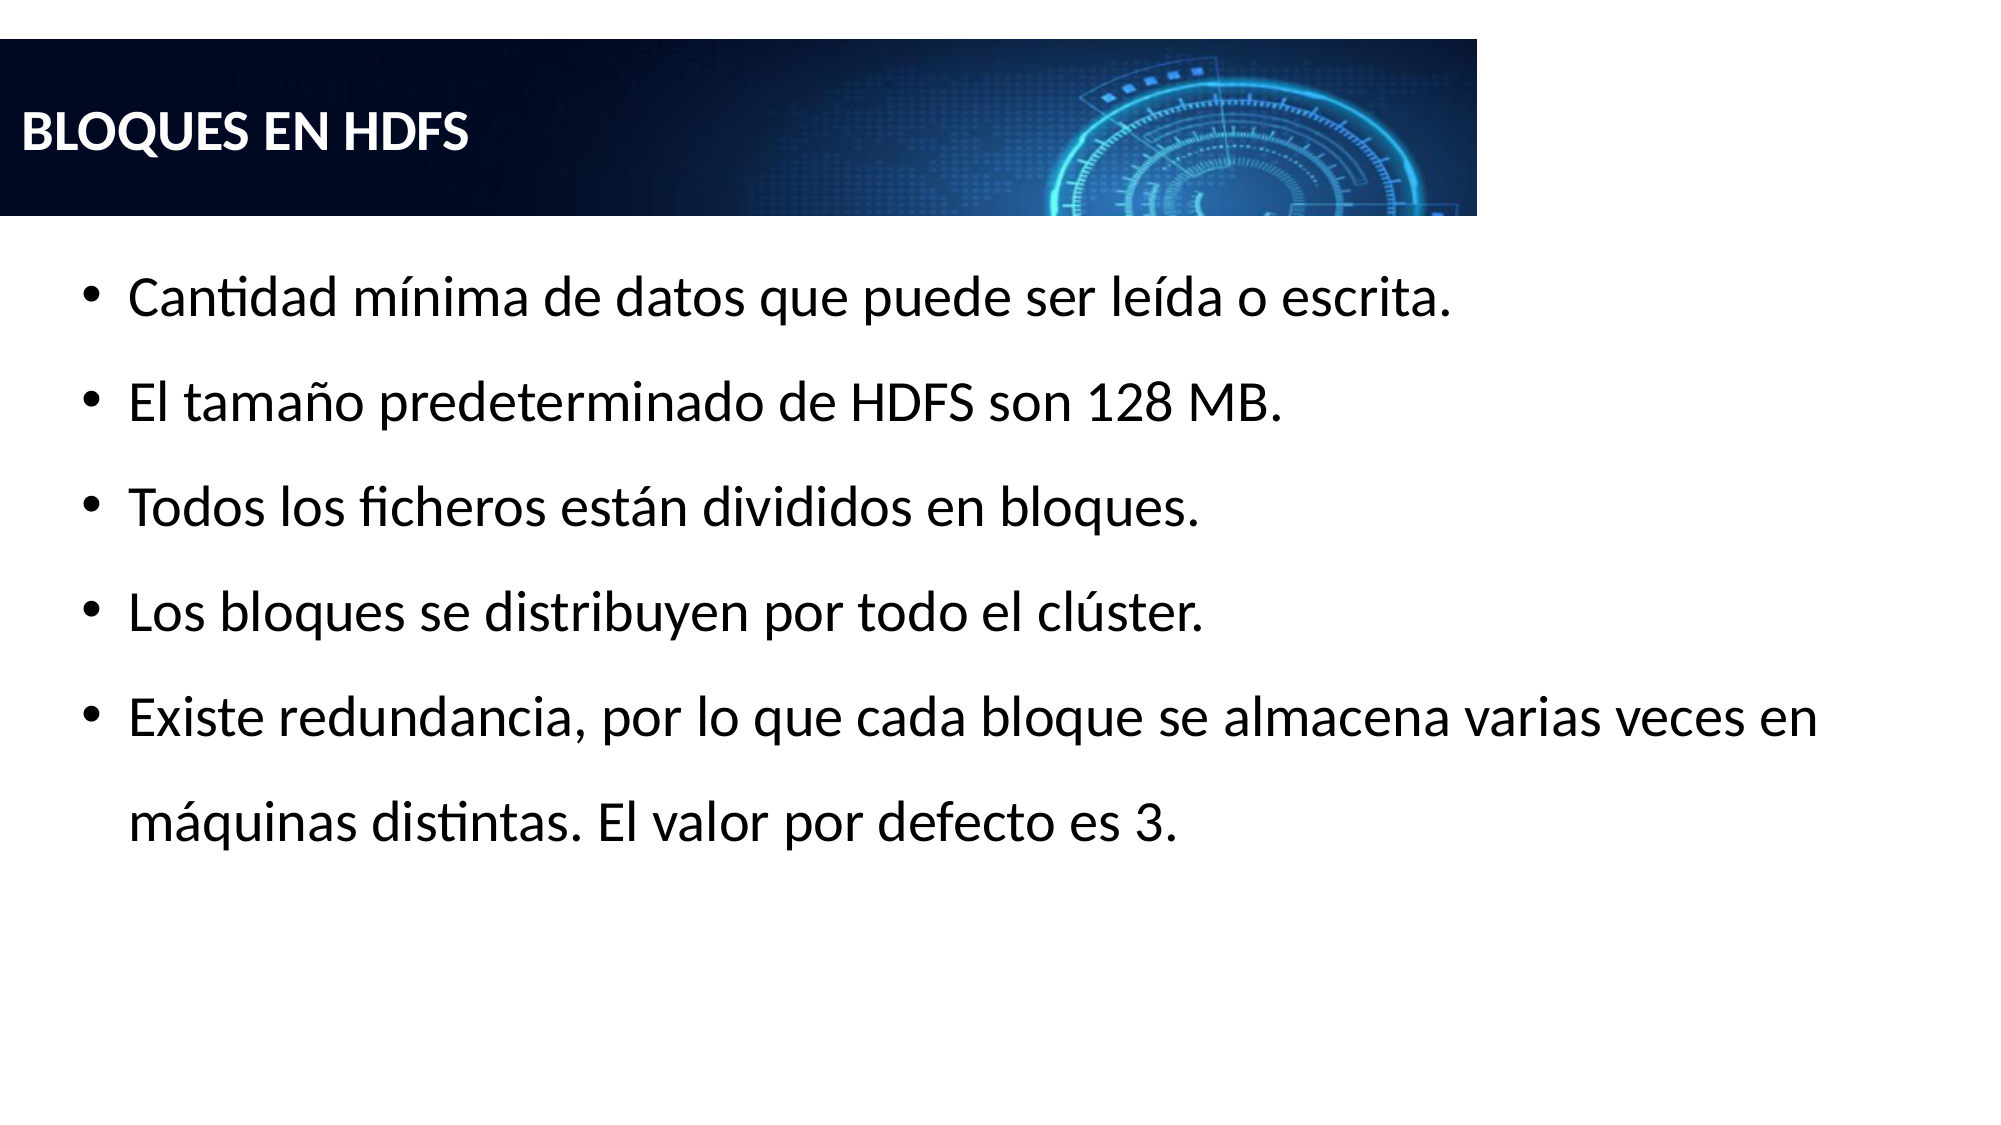

BLOQUES EN HDFS
Cantidad mínima de datos que puede ser leída o escrita.
El tamaño predeterminado de HDFS son 128 MB.
Todos los ficheros están divididos en bloques.
Los bloques se distribuyen por todo el clúster.
Existe redundancia, por lo que cada bloque se almacena varias veces en máquinas distintas. El valor por defecto es 3.